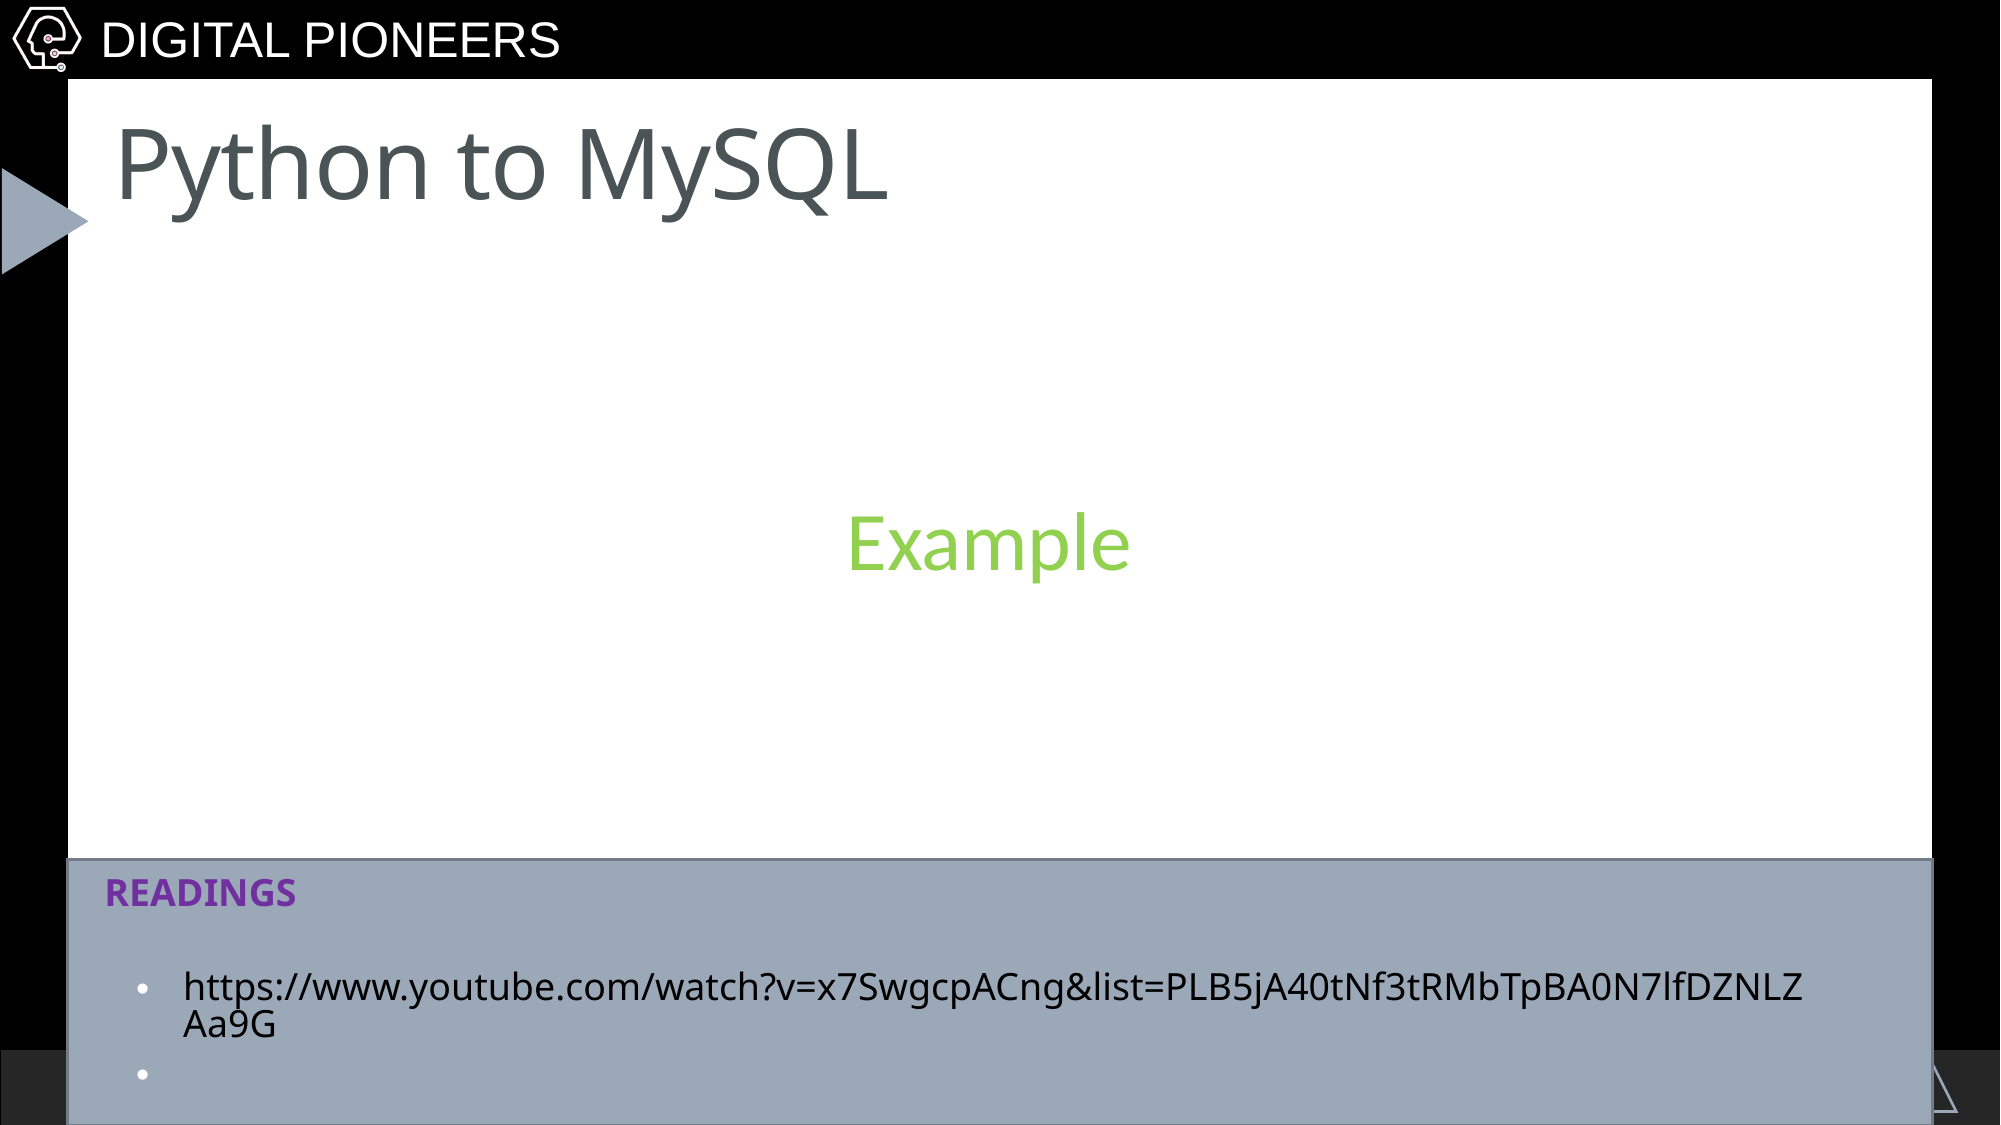

DIGITAL PIONEERS
# Python to MySQL
Example
READINGS
https://www.youtube.com/watch?v=x7SwgcpACng&list=PLB5jA40tNf3tRMbTpBA0N7lfDZNLZAa9G